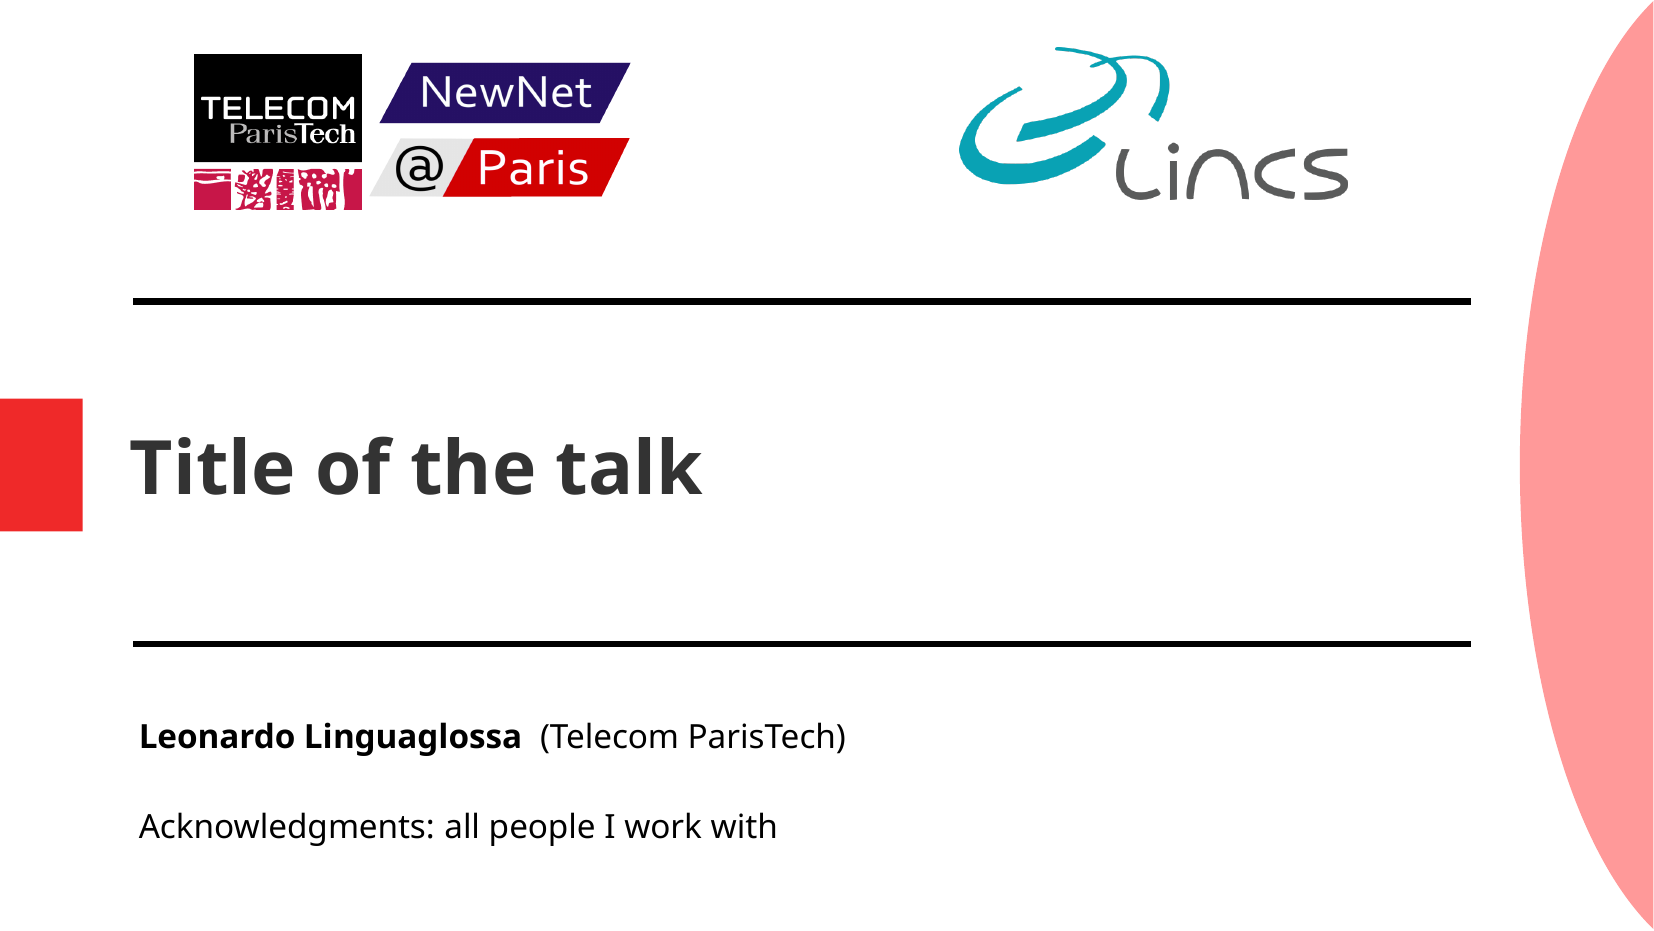

# Title of the talk
Leonardo Linguaglossa (Telecom ParisTech)
Acknowledgments: all people I work with